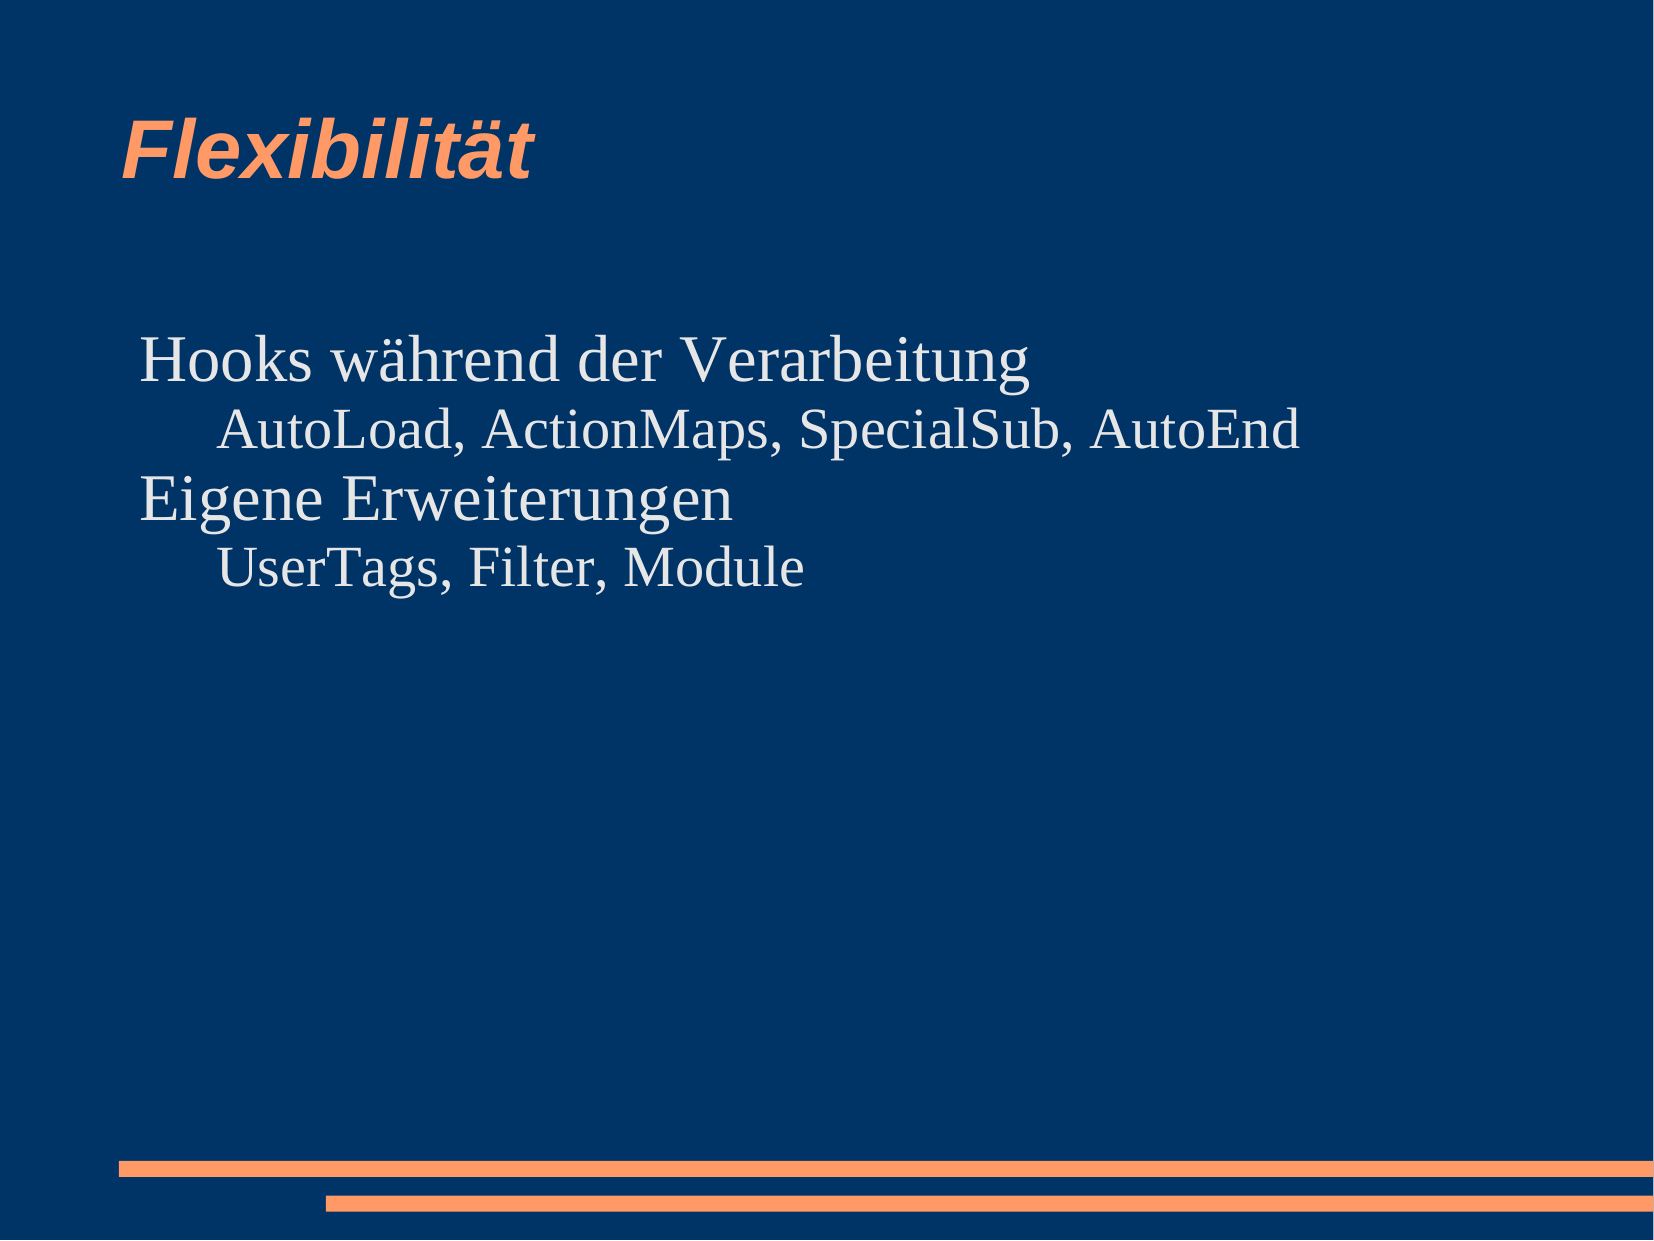

# Flexibilität
Hooks während der Verarbeitung
AutoLoad, ActionMaps, SpecialSub, AutoEnd
Eigene Erweiterungen
UserTags, Filter, Module